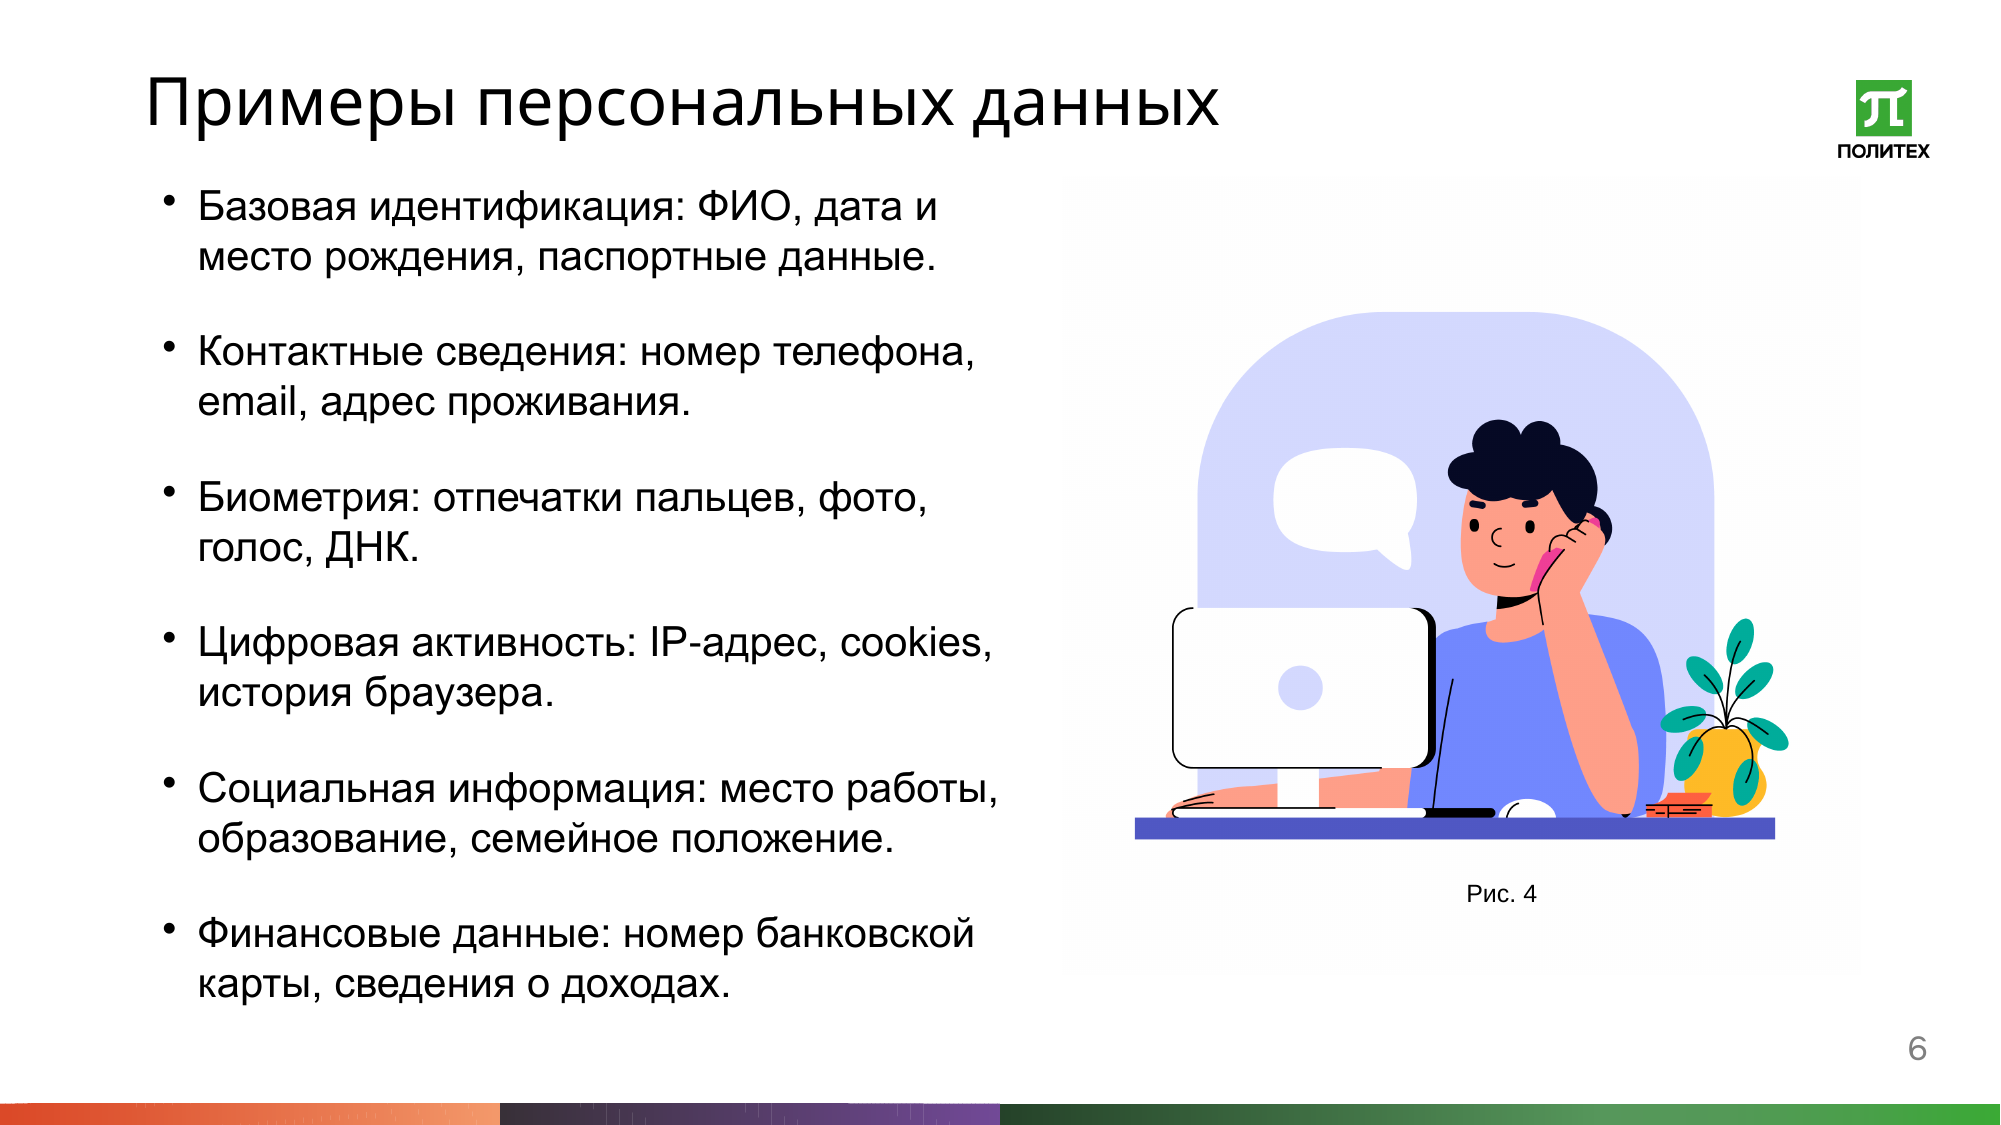

Примеры персональных данных
Базовая идентификация: ФИО, дата и место рождения, паспортные данные.
Контактные сведения: номер телефона, email, адрес проживания.
Биометрия: отпечатки пальцев, фото, голос, ДНК.
Цифровая активность: IP‑адрес, cookies, история браузера.
Социальная информация: место работы, образование, семейное положение.
Финансовые данные: номер банковской карты, сведения о доходах.
Рис. 4